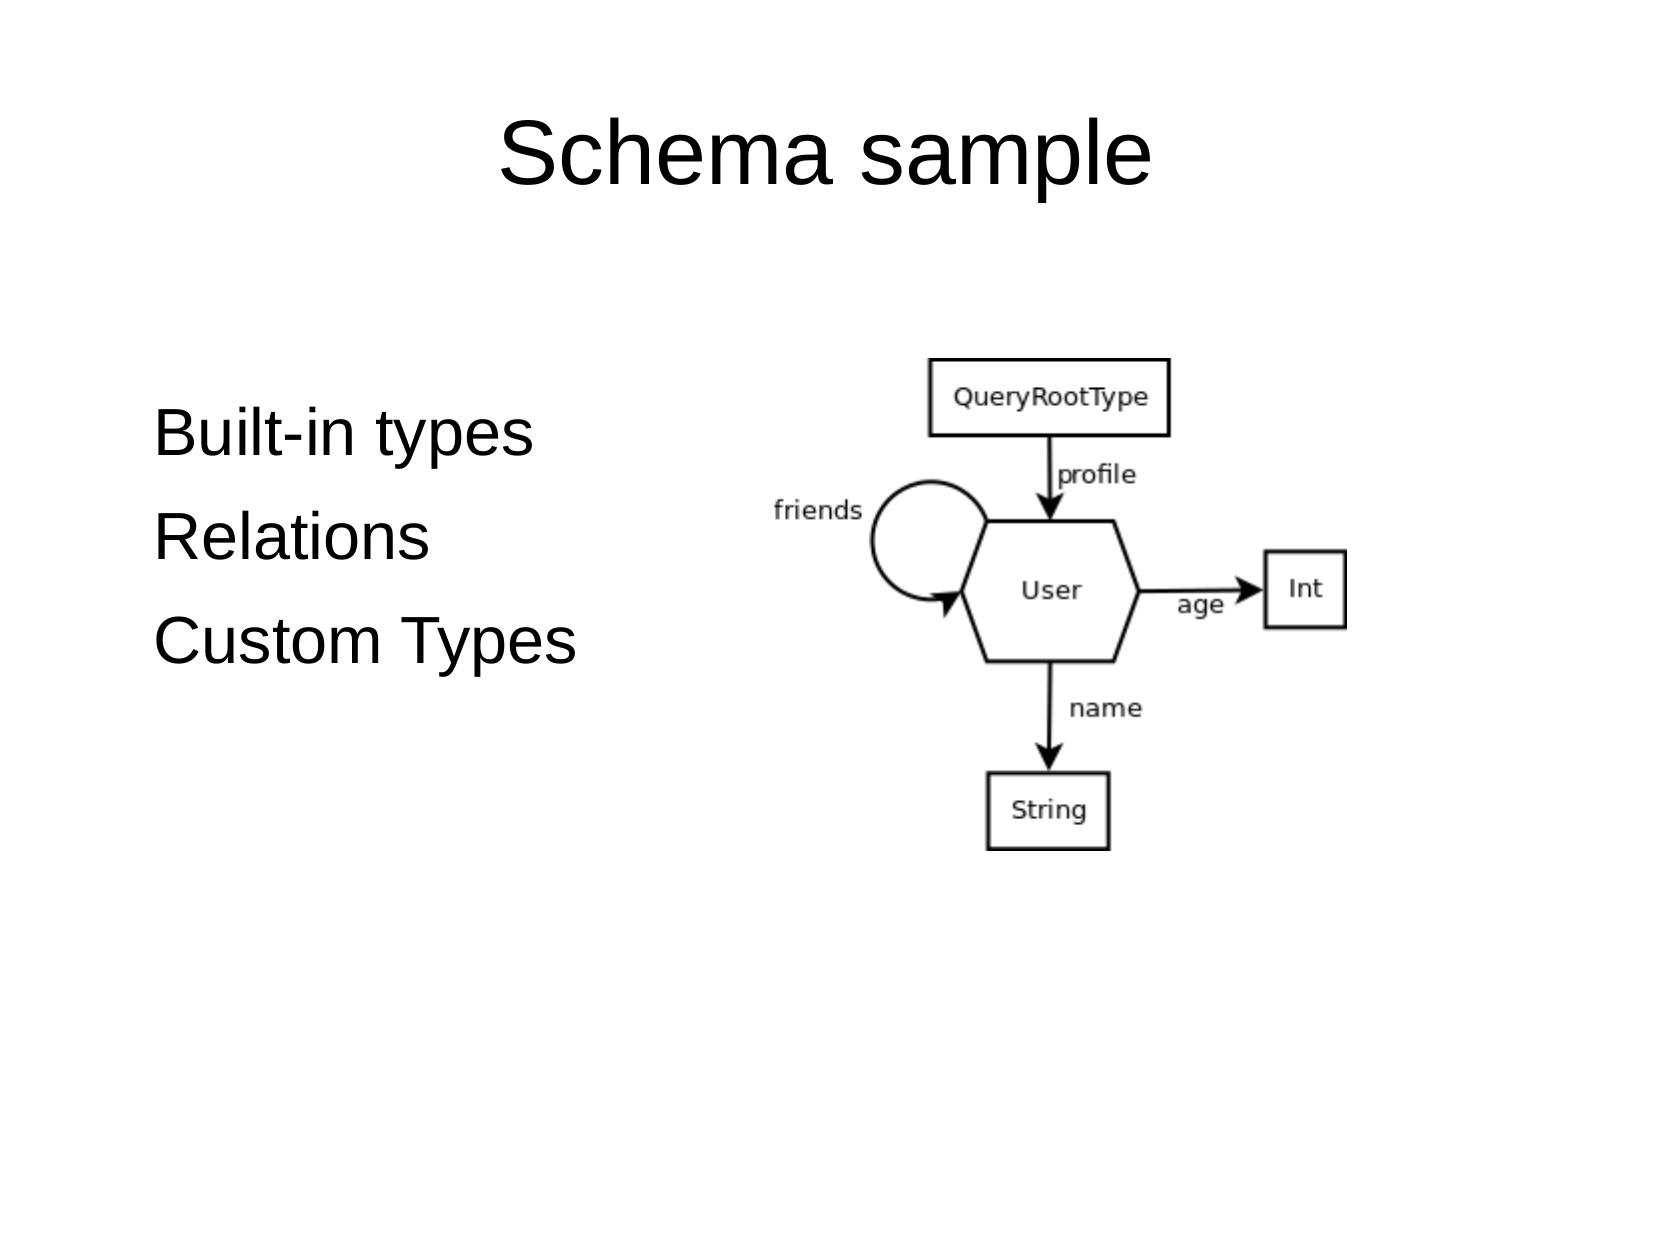

# Schema sample
Built-in types
Relations
Custom Types